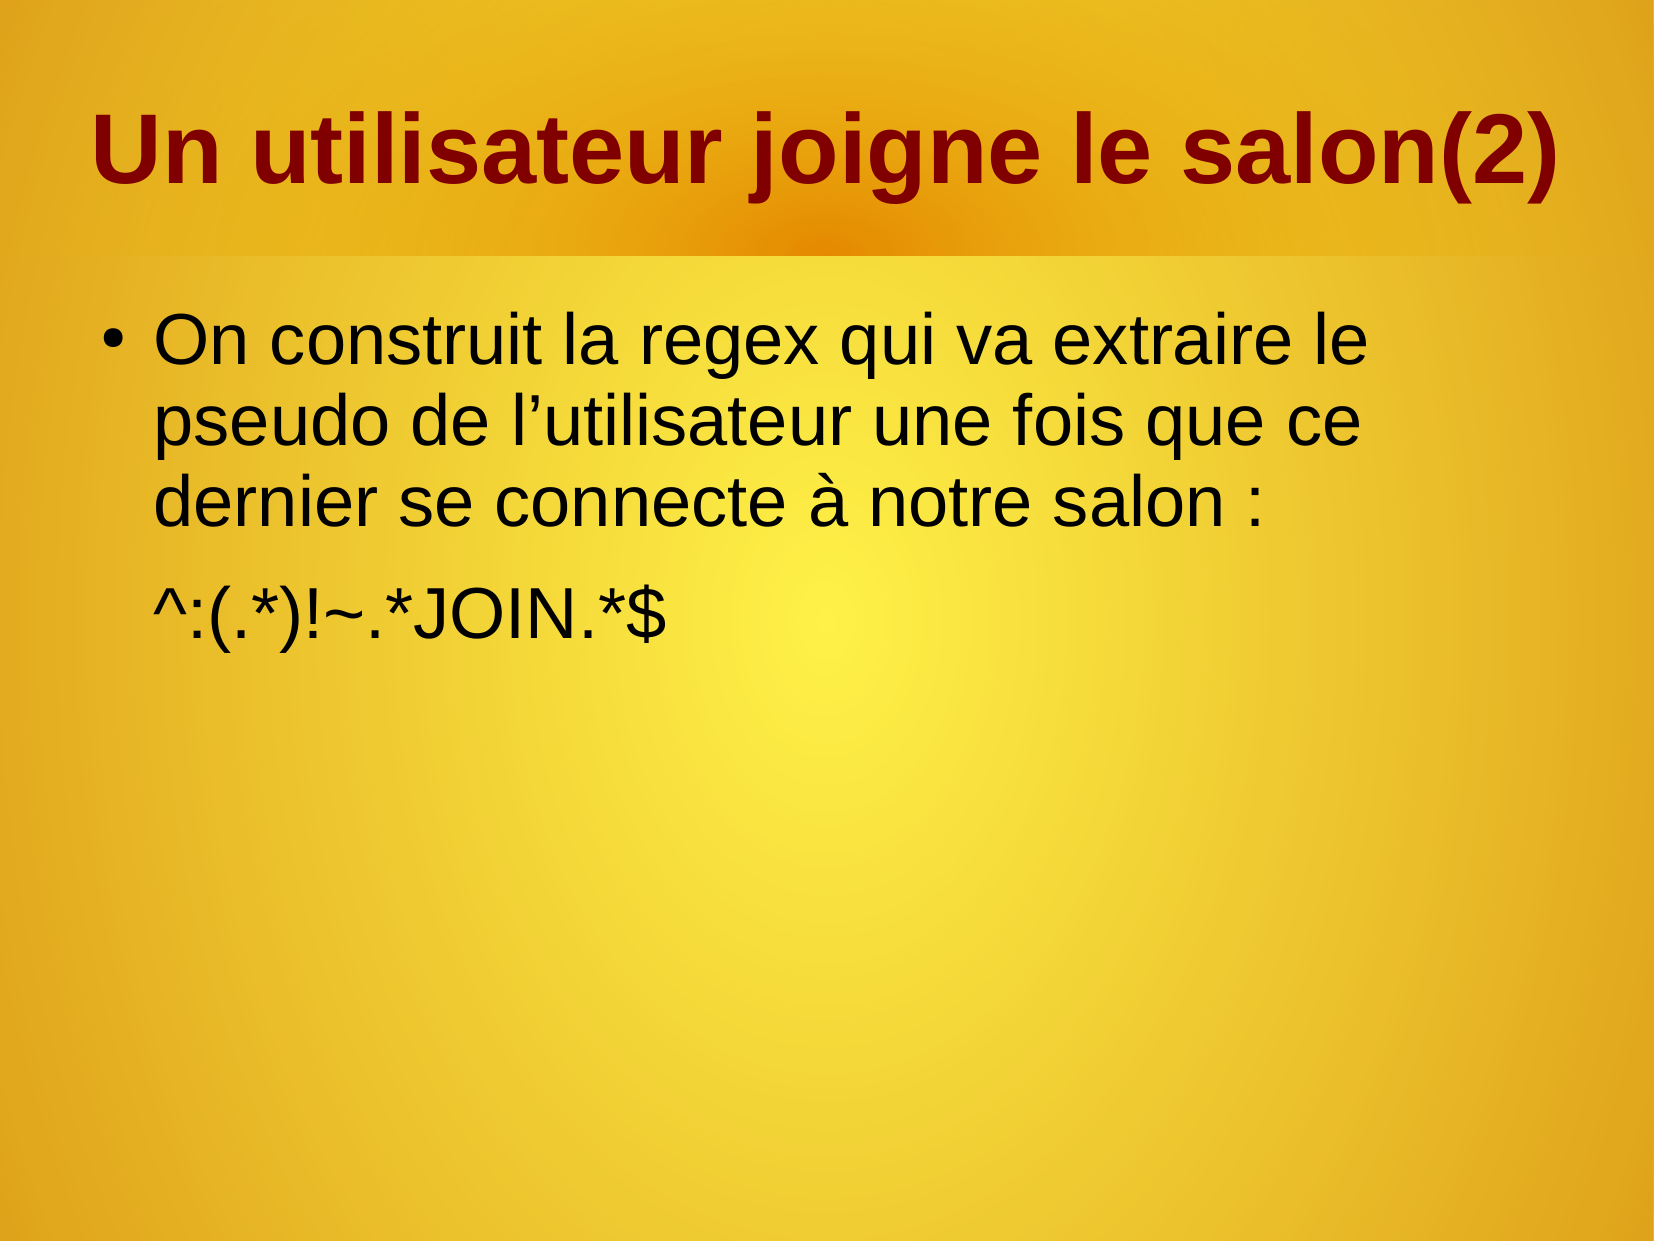

# Un utilisateur joigne le salon(2)
On construit la regex qui va extraire le pseudo de l’utilisateur une fois que ce dernier se connecte à notre salon :
^:(.*)!~.*JOIN.*$